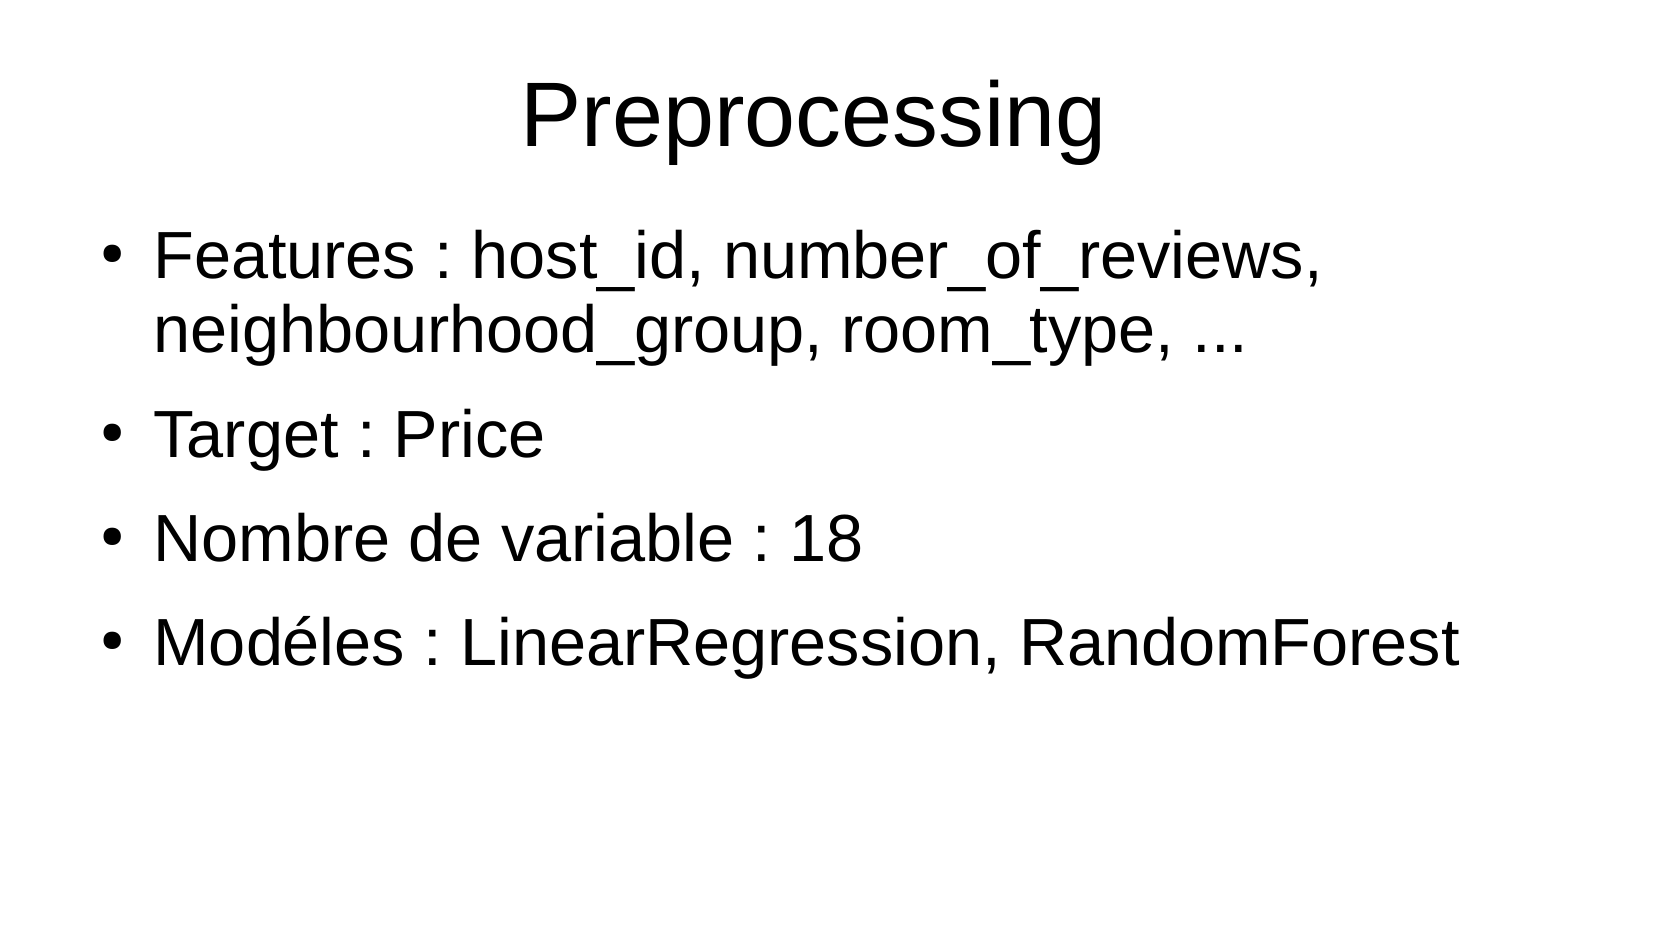

# Preprocessing
Features : host_id, number_of_reviews, neighbourhood_group, room_type, ...
Target : Price
Nombre de variable : 18
Modéles : LinearRegression, RandomForest